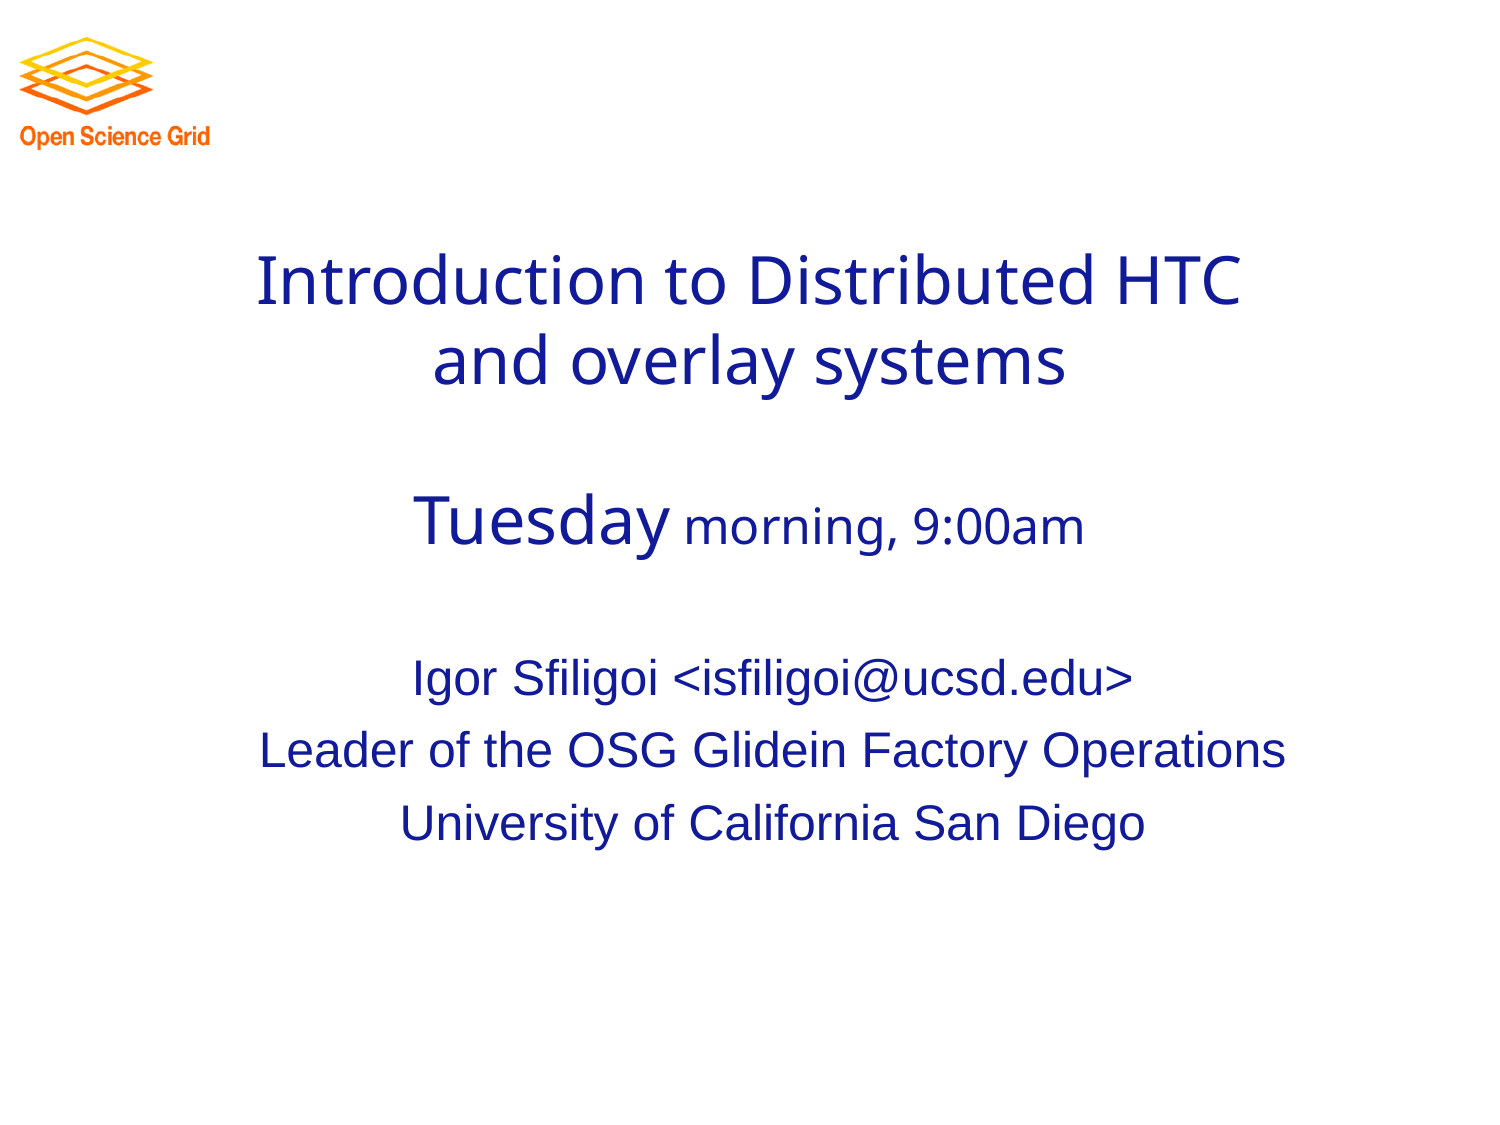

# Introduction to Distributed HTC and overlay systems Tuesday morning, 9:00am
Igor Sfiligoi <isfiligoi@ucsd.edu>
Leader of the OSG Glidein Factory Operations
University of California San Diego